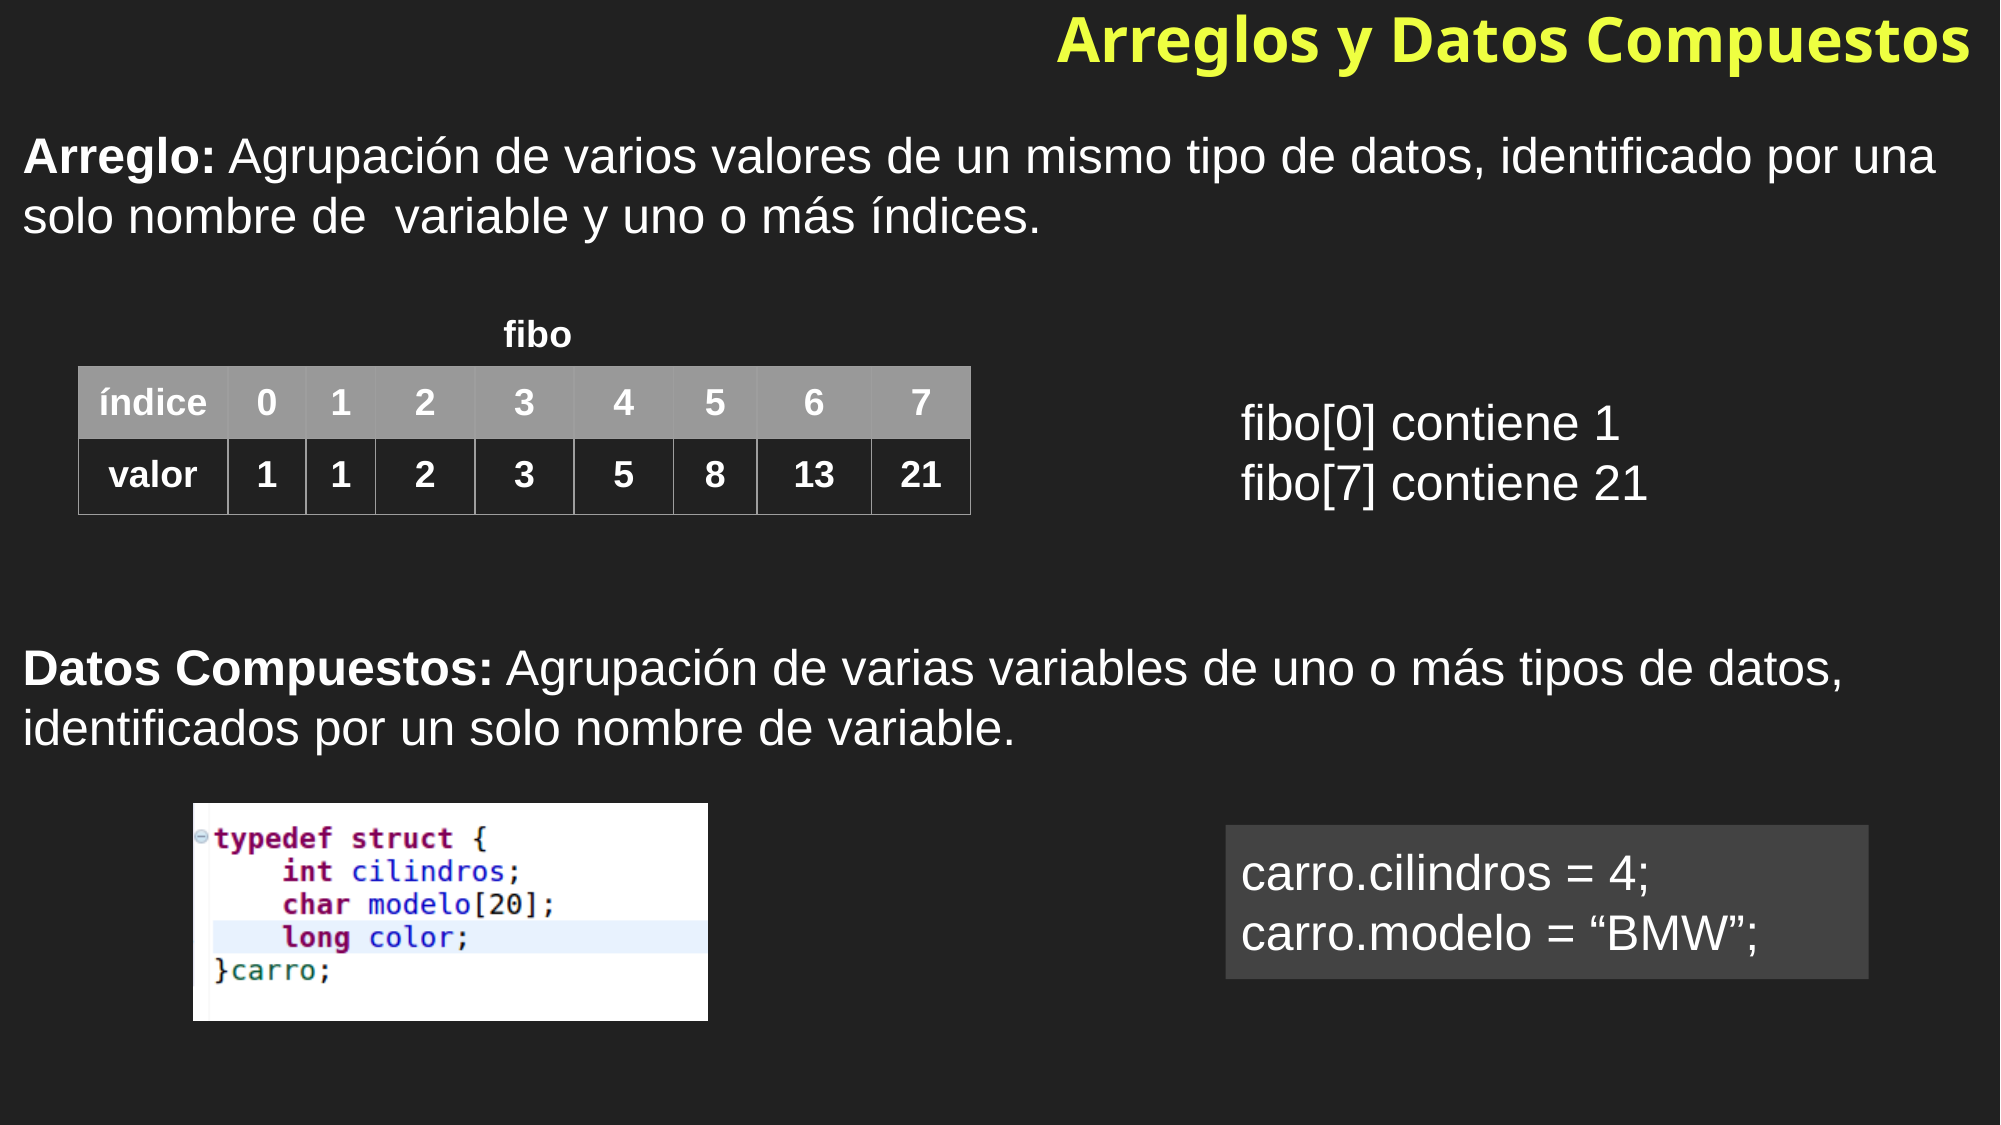

Arreglos y Datos Compuestos
# Arreglo: Agrupación de varios valores de un mismo tipo de datos, identificado por una solo nombre de variable y uno o más índices.
fibo
| índice | 0 | 1 | 2 | 3 | 4 | 5 | 6 | 7 |
| --- | --- | --- | --- | --- | --- | --- | --- | --- |
| valor | 1 | 1 | 2 | 3 | 5 | 8 | 13 | 21 |
fibo[0] contiene 1
fibo[7] contiene 21
Datos Compuestos: Agrupación de varias variables de uno o más tipos de datos, identificados por un solo nombre de variable.
carro.cilindros = 4;
carro.modelo = “BMW”;